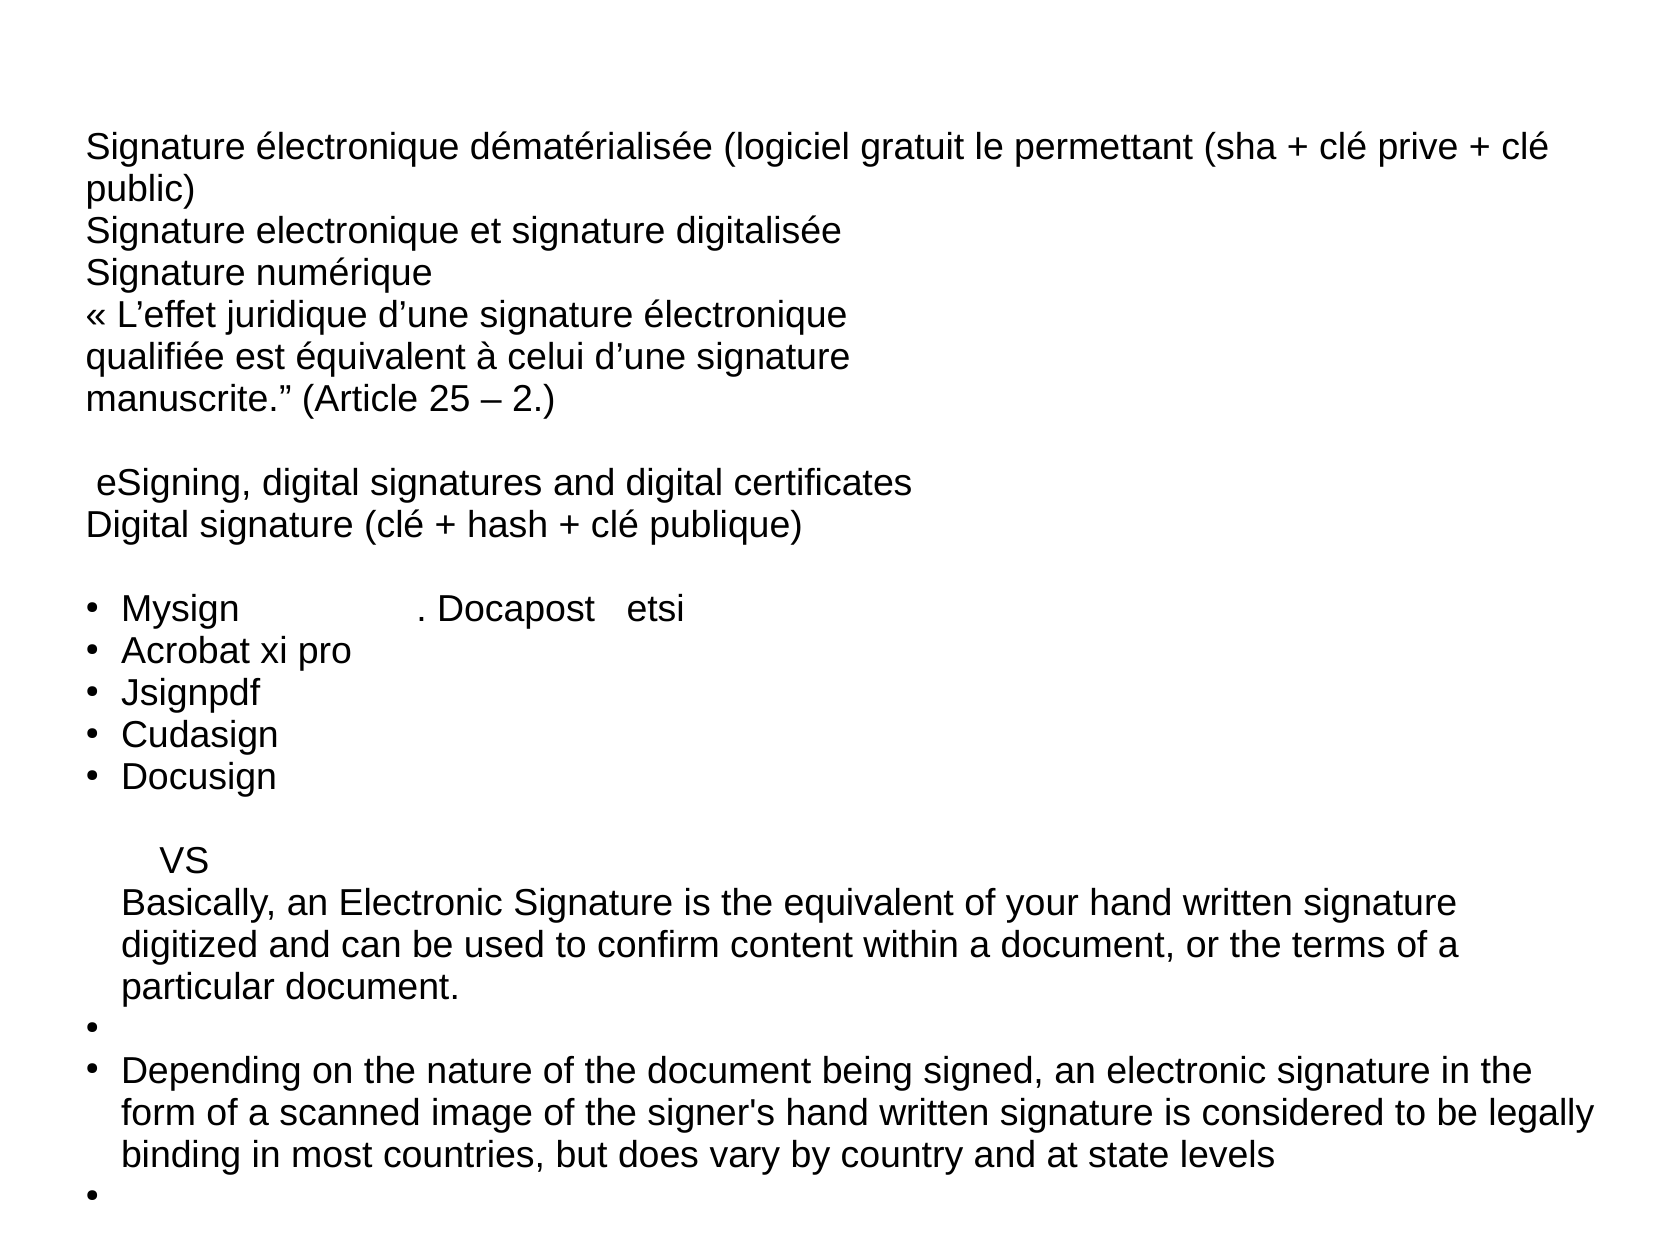

Signature électronique dématérialisée (logiciel gratuit le permettant (sha + clé prive + clé public)
Signature electronique et signature digitalisée
Signature numérique
« L’effet juridique d’une signature électronique
qualifiée est équivalent à celui d’une signature
manuscrite.” (Article 25 – 2.)
 eSigning, digital signatures and digital certificates
Digital signature (clé + hash + clé publique)
Mysign			. Docapost etsi
Acrobat xi pro
Jsignpdf
Cudasign
Docusign
	VS
Basically, an Electronic Signature is the equivalent of your hand written signature digitized and can be used to confirm content within a document, or the terms of a particular document.
Depending on the nature of the document being signed, an electronic signature in the form of a scanned image of the signer's hand written signature is considered to be legally binding in most countries, but does vary by country and at state levels
Wavecom pad